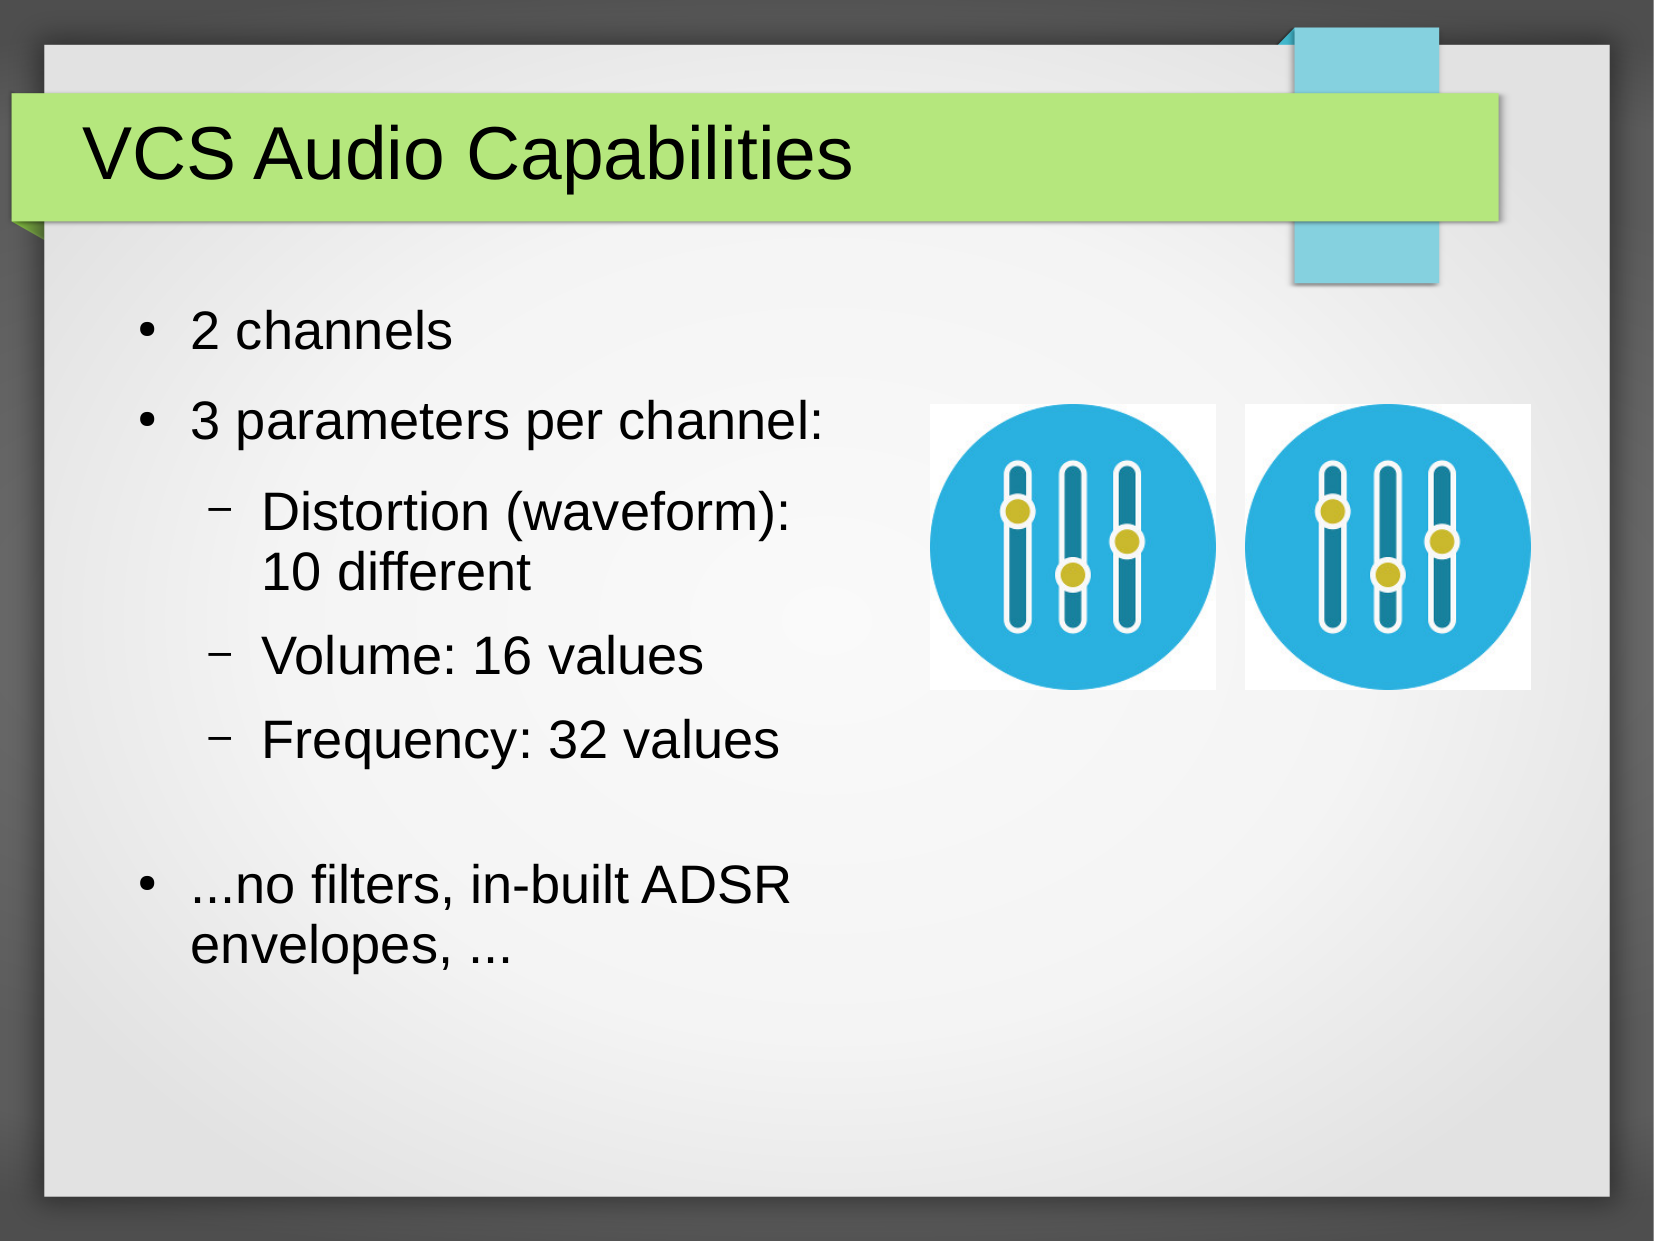

# VCS Audio Capabilities
2 channels
3 parameters per channel:
Distortion (waveform):
10 different
Volume: 16 values
Frequency: 32 values
...no filters, in-built ADSR envelopes, ...